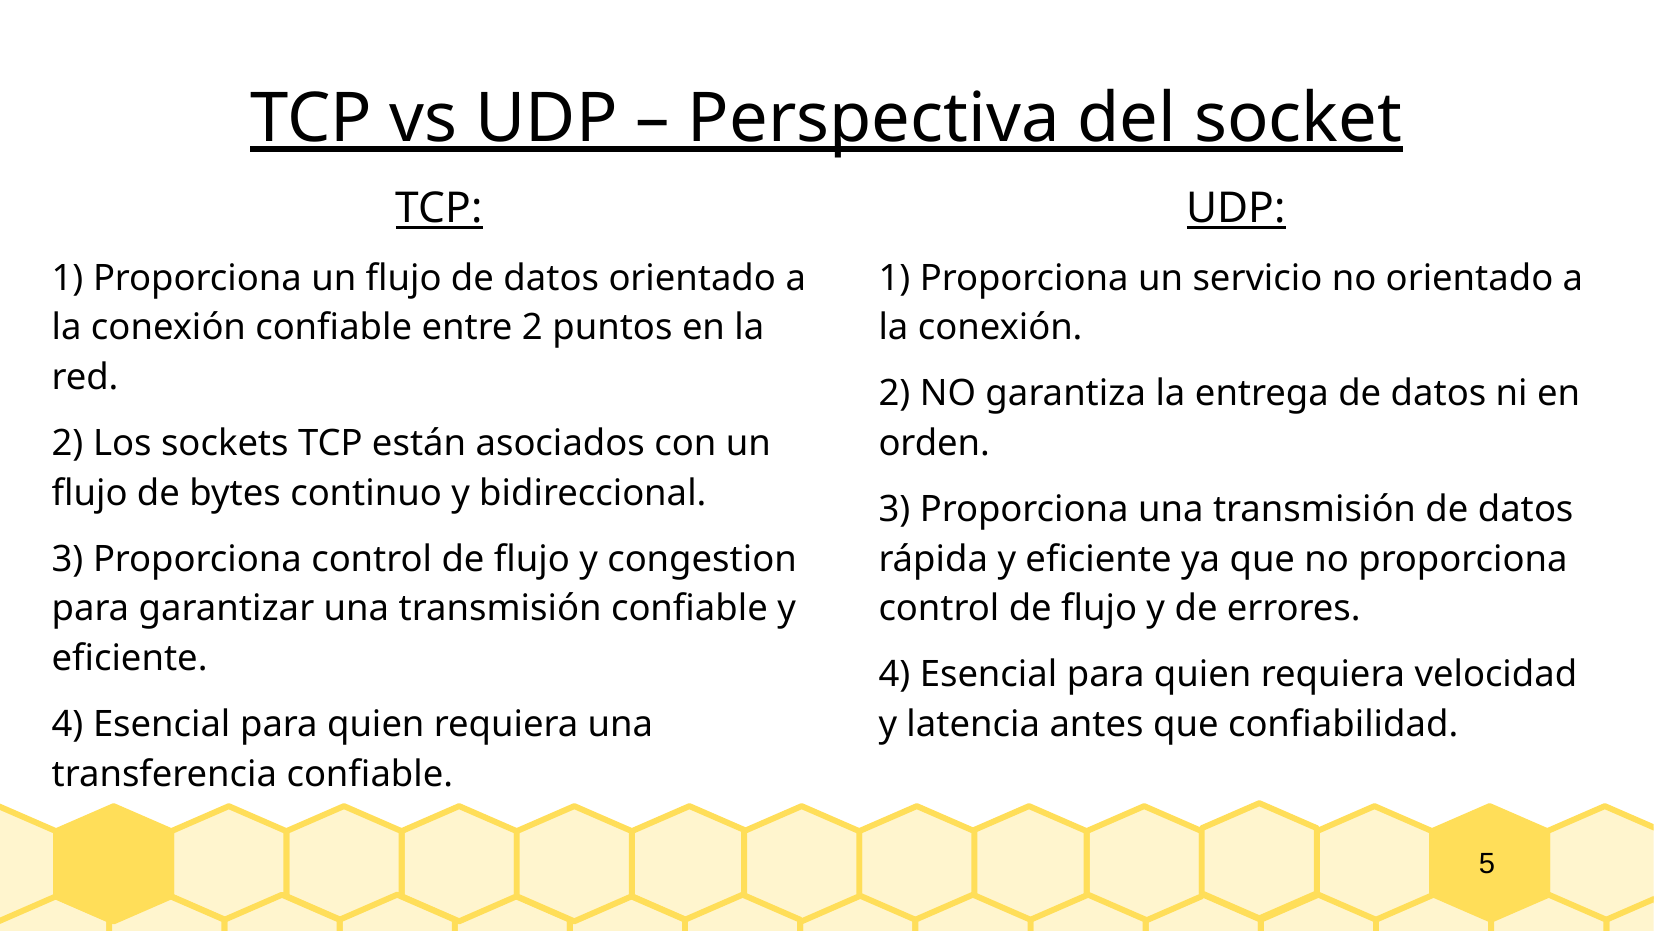

# TCP vs UDP – Perspectiva del socket
TCP:
1) Proporciona un flujo de datos orientado a la conexión confiable entre 2 puntos en la red.
2) Los sockets TCP están asociados con un flujo de bytes continuo y bidireccional.
3) Proporciona control de flujo y congestion para garantizar una transmisión confiable y eficiente.
4) Esencial para quien requiera una transferencia confiable.
UDP:
1) Proporciona un servicio no orientado a la conexión.
2) NO garantiza la entrega de datos ni en orden.
3) Proporciona una transmisión de datos rápida y eficiente ya que no proporciona control de flujo y de errores.
4) Esencial para quien requiera velocidad y latencia antes que confiabilidad.